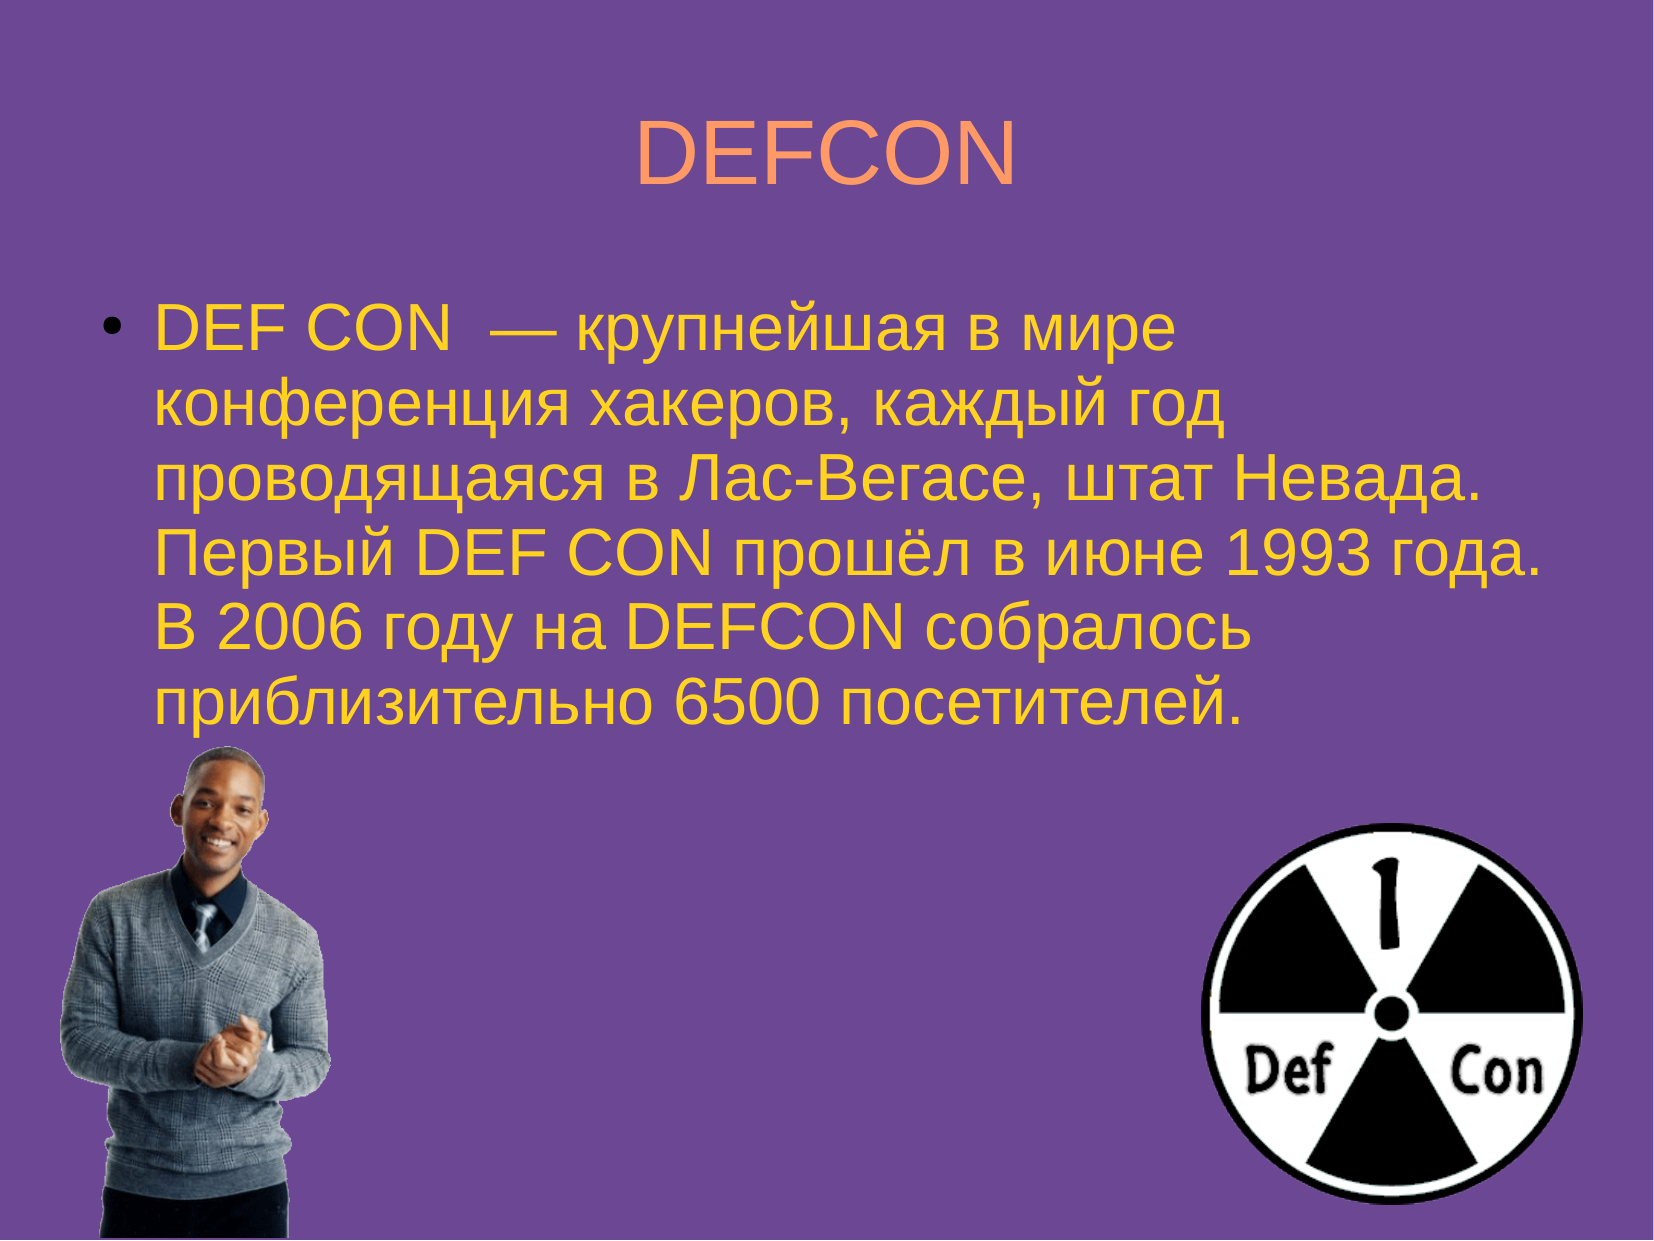

# DEFCON
DEF CON — крупнейшая в мире конференция хакеров, каждый год проводящаяся в Лас-Вегасе, штат Невада. Первый DEF CON прошёл в июне 1993 года. В 2006 году на DEFCON собралось приблизительно 6500 посетителей.